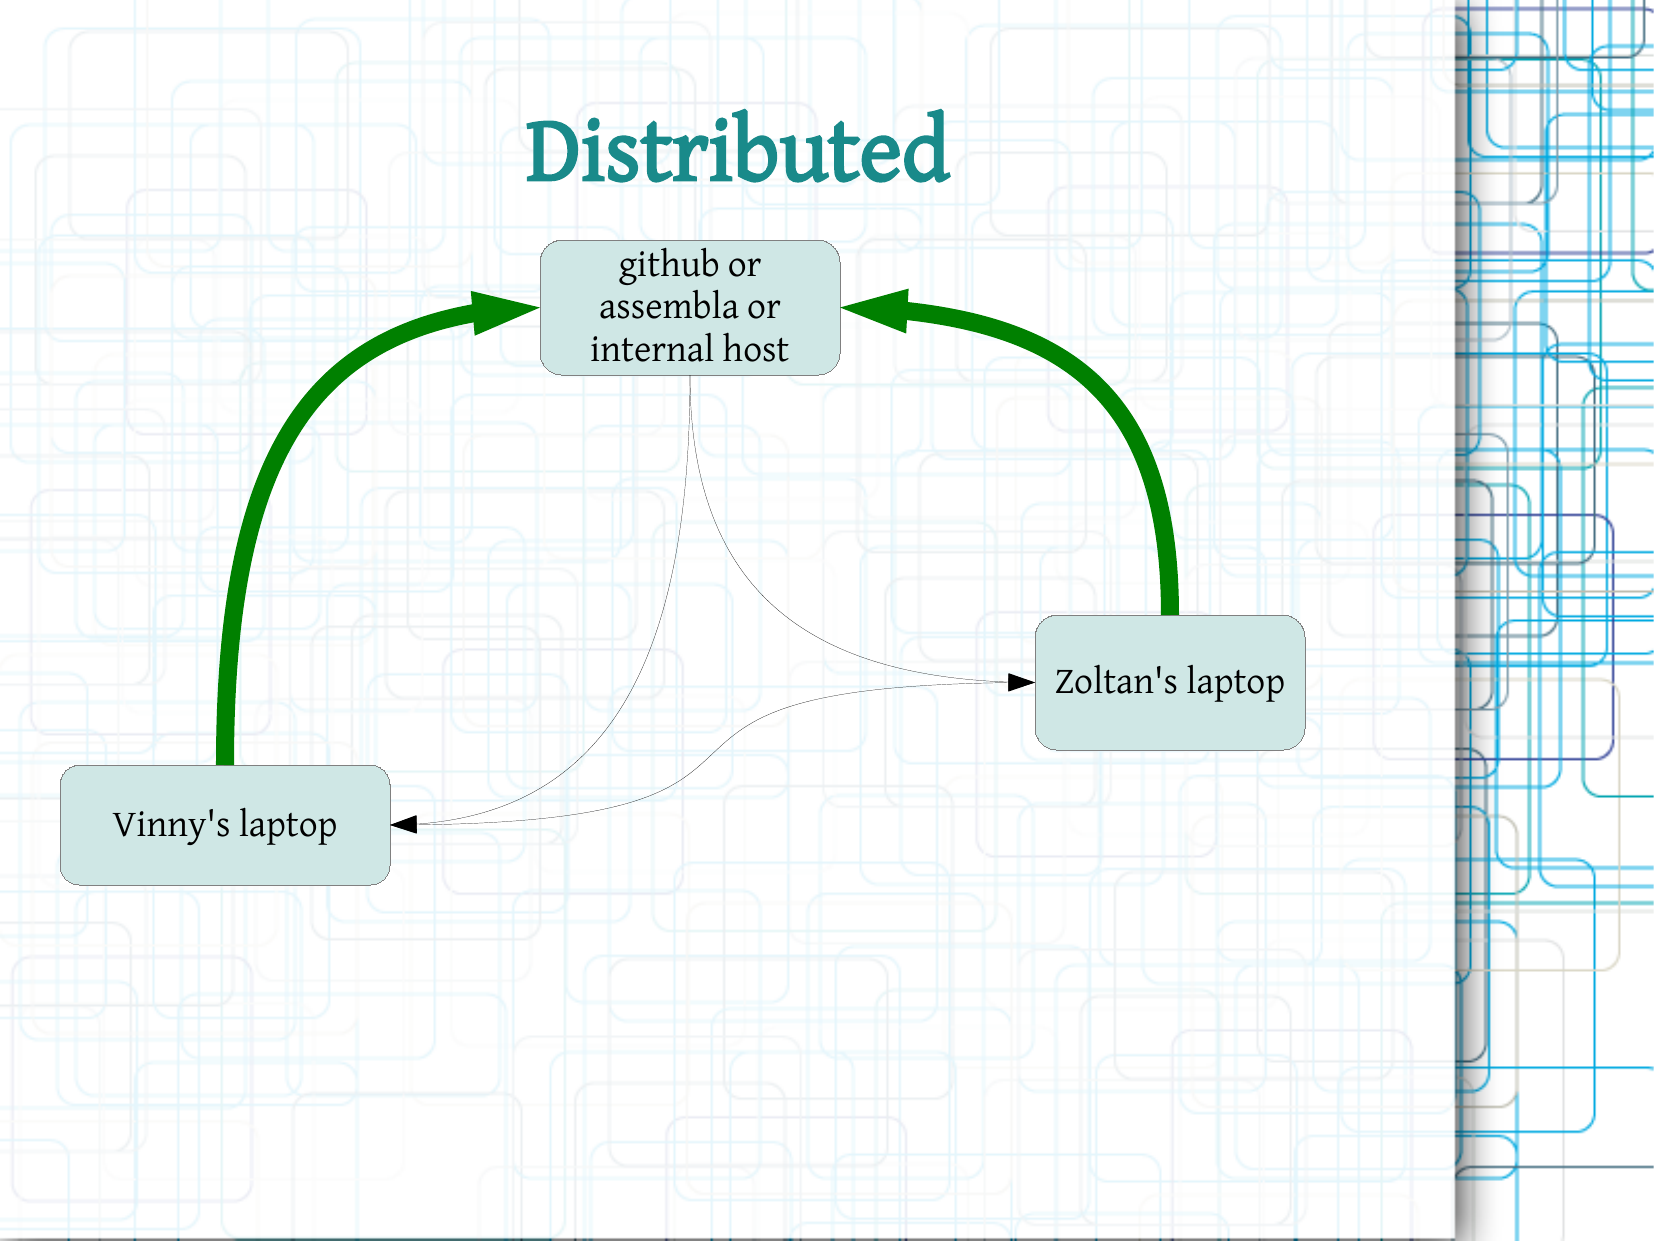

# Distributed
github or
assembla or
internal host
Zoltan's laptop
Vinny's laptop